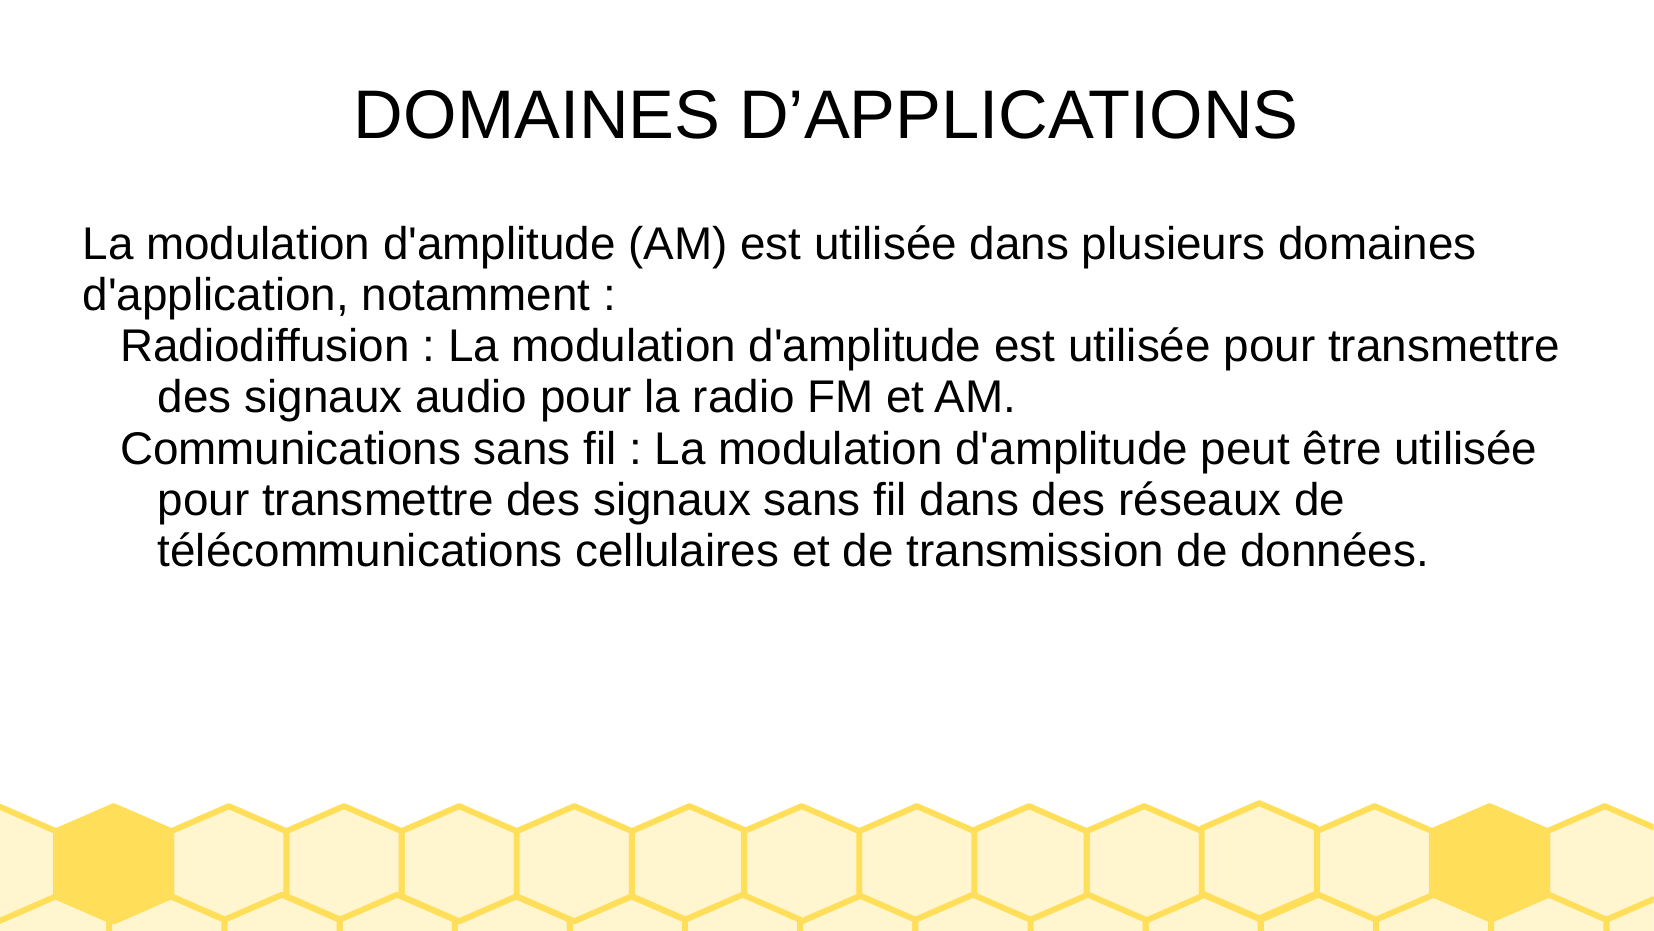

# DOMAINES D’APPLICATIONS
La modulation d'amplitude (AM) est utilisée dans plusieurs domaines d'application, notamment :
Radiodiffusion : La modulation d'amplitude est utilisée pour transmettre des signaux audio pour la radio FM et AM.
Communications sans fil : La modulation d'amplitude peut être utilisée pour transmettre des signaux sans fil dans des réseaux de télécommunications cellulaires et de transmission de données.